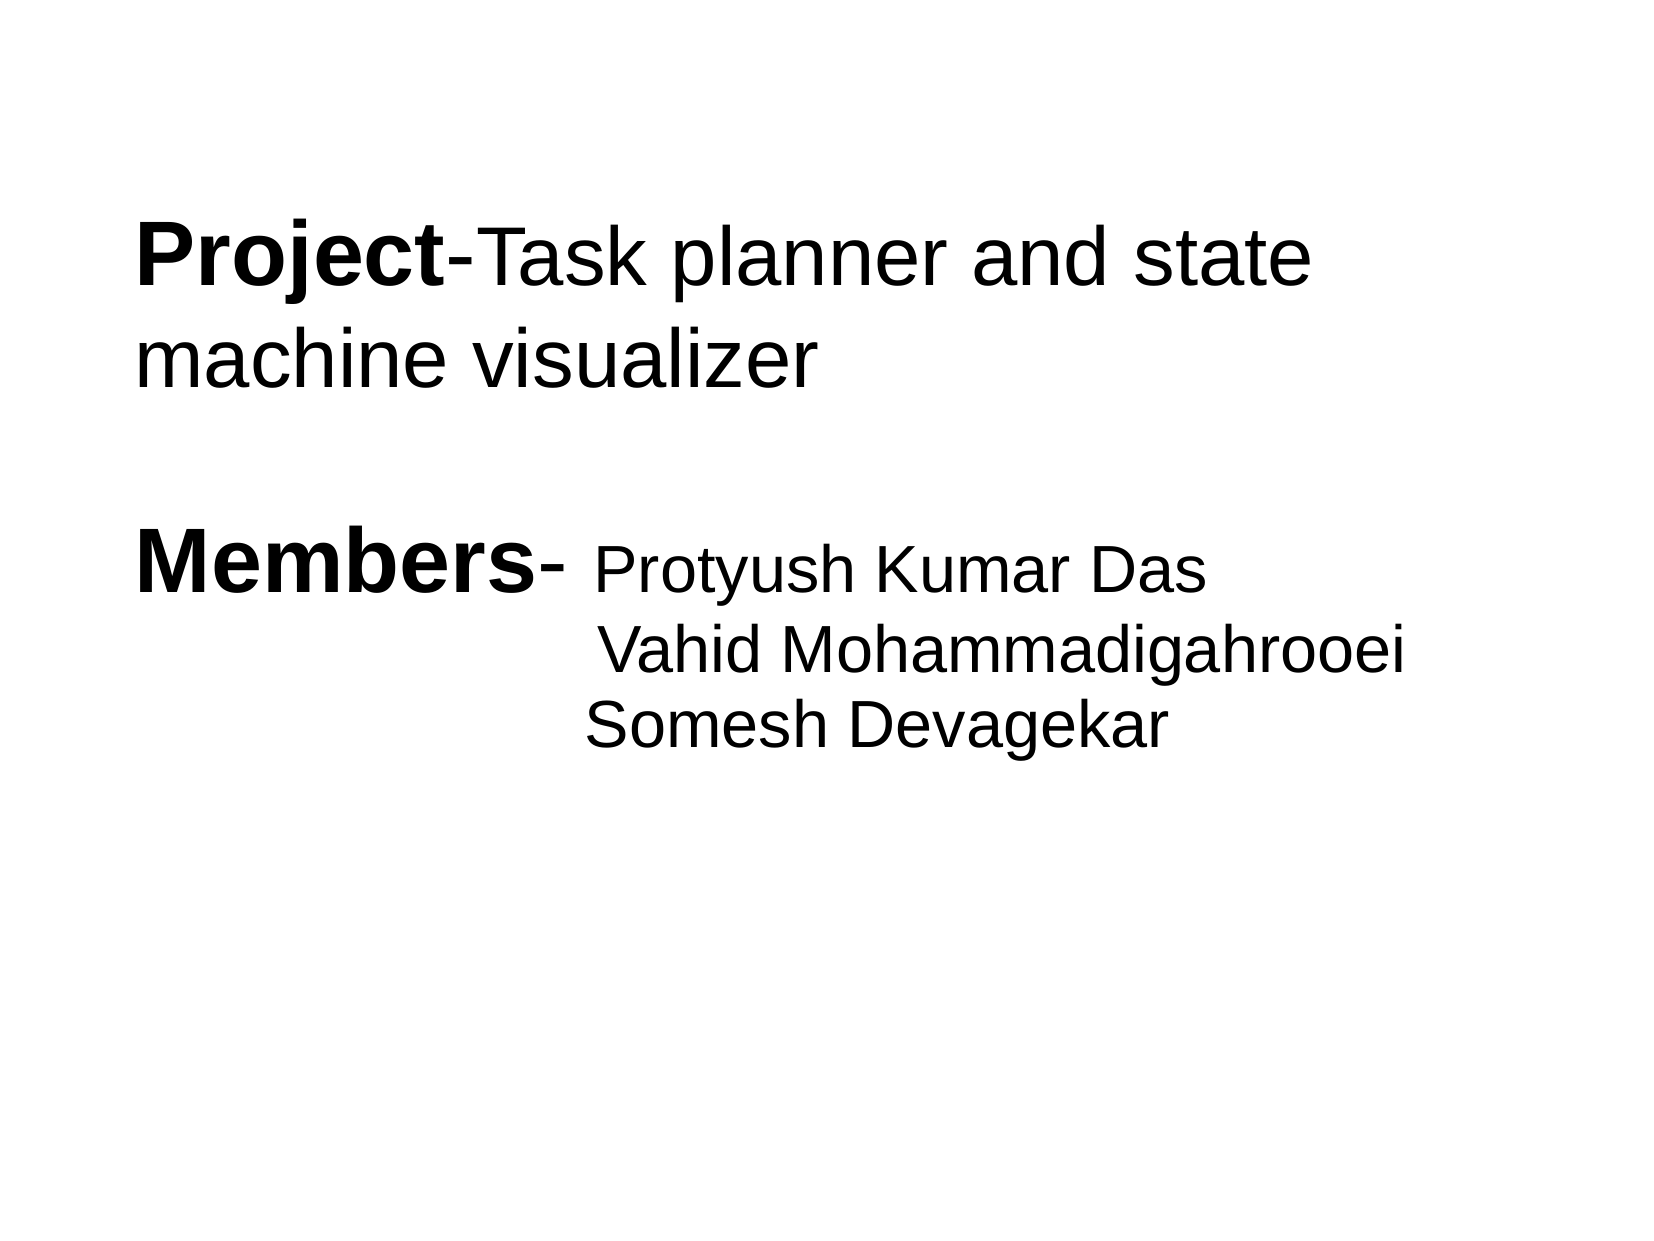

Project-Task planner and state machine visualizer
Members- Protyush Kumar Das
 Vahid Mohammadigahrooei
						Somesh Devagekar